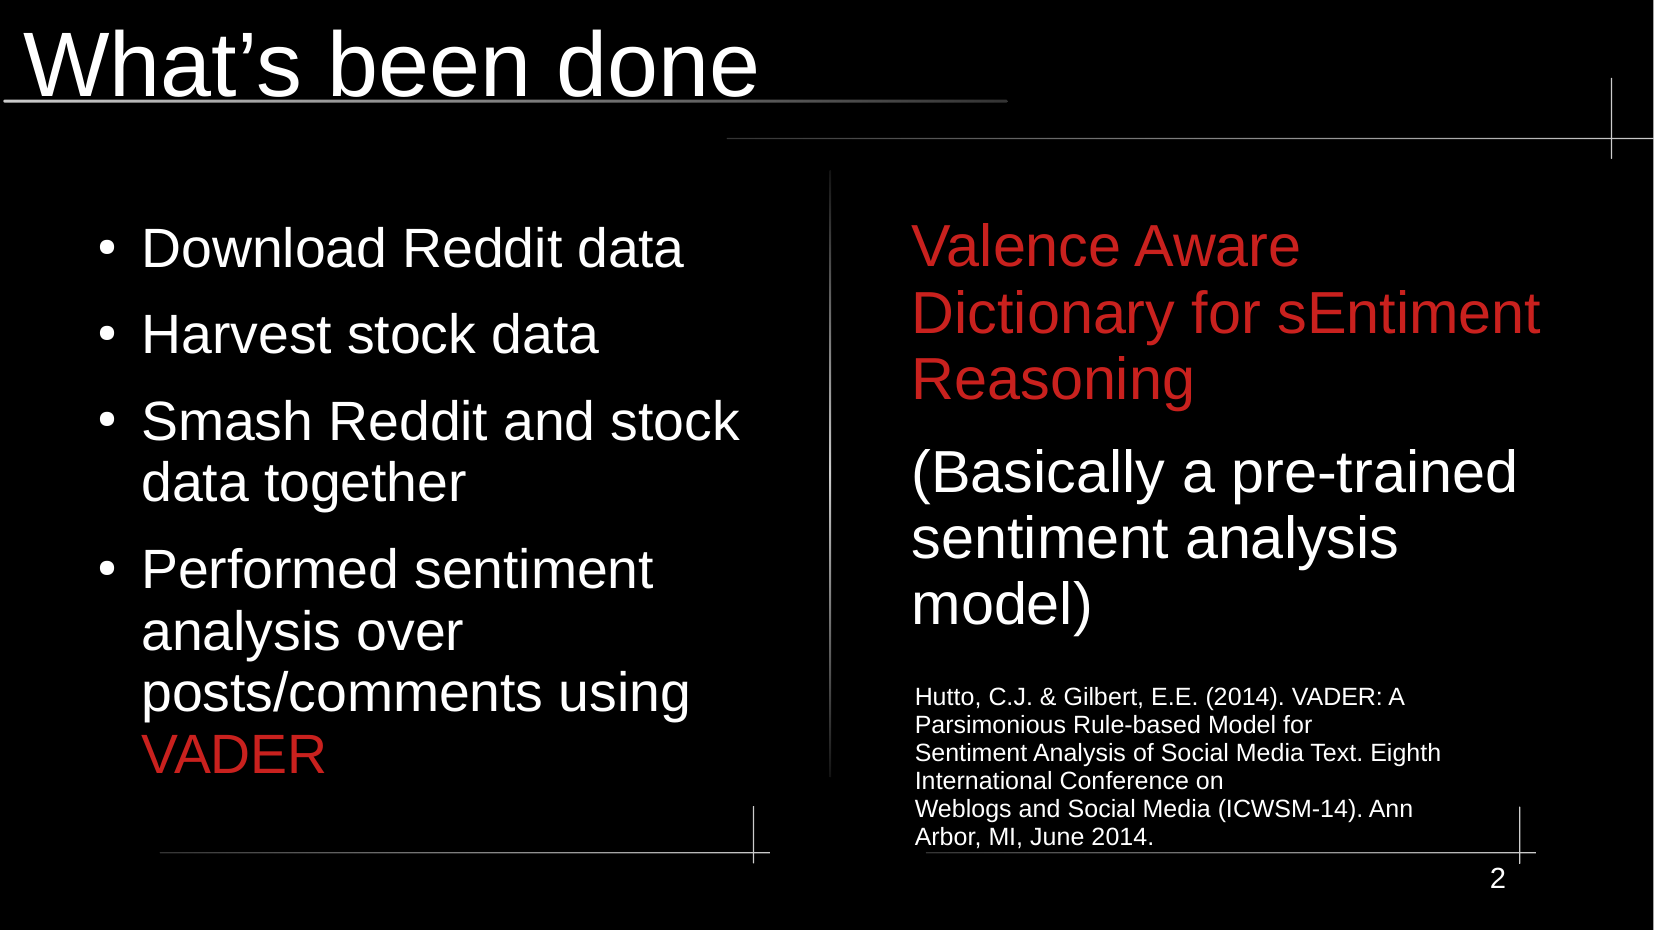

# What’s been done
Valence Aware Dictionary for sEntiment Reasoning
(Basically a pre-trained sentiment analysis model)
Download Reddit data
Harvest stock data
Smash Reddit and stock data together
Performed sentiment analysis over posts/comments using VADER
Hutto, C.J. & Gilbert, E.E. (2014). VADER: A Parsimonious Rule-based Model for
Sentiment Analysis of Social Media Text. Eighth International Conference on
Weblogs and Social Media (ICWSM-14). Ann Arbor, MI, June 2014.
2